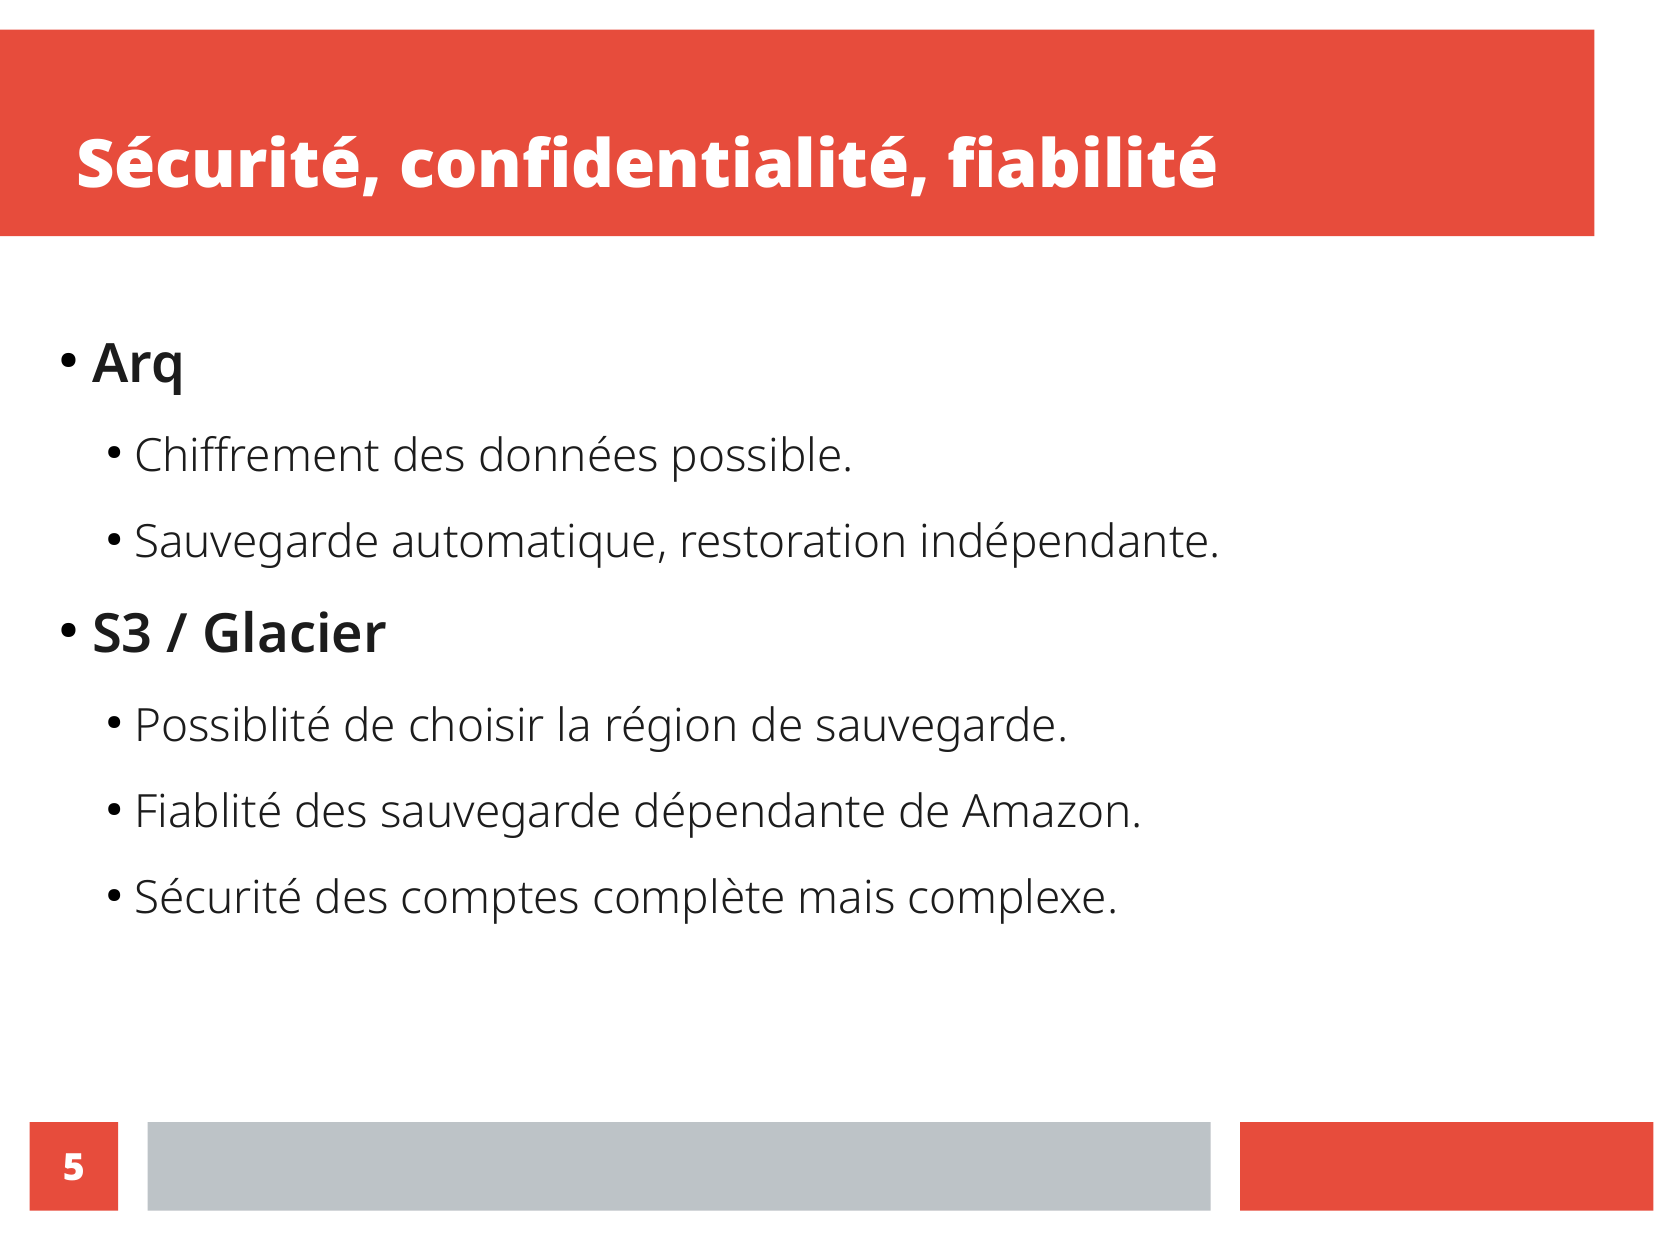

# Sécurité, confidentialité, fiabilité
 Arq
 Chiffrement des données possible.
 Sauvegarde automatique, restoration indépendante.
 S3 / Glacier
 Possiblité de choisir la région de sauvegarde.
 Fiablité des sauvegarde dépendante de Amazon.
 Sécurité des comptes complète mais complexe.
5